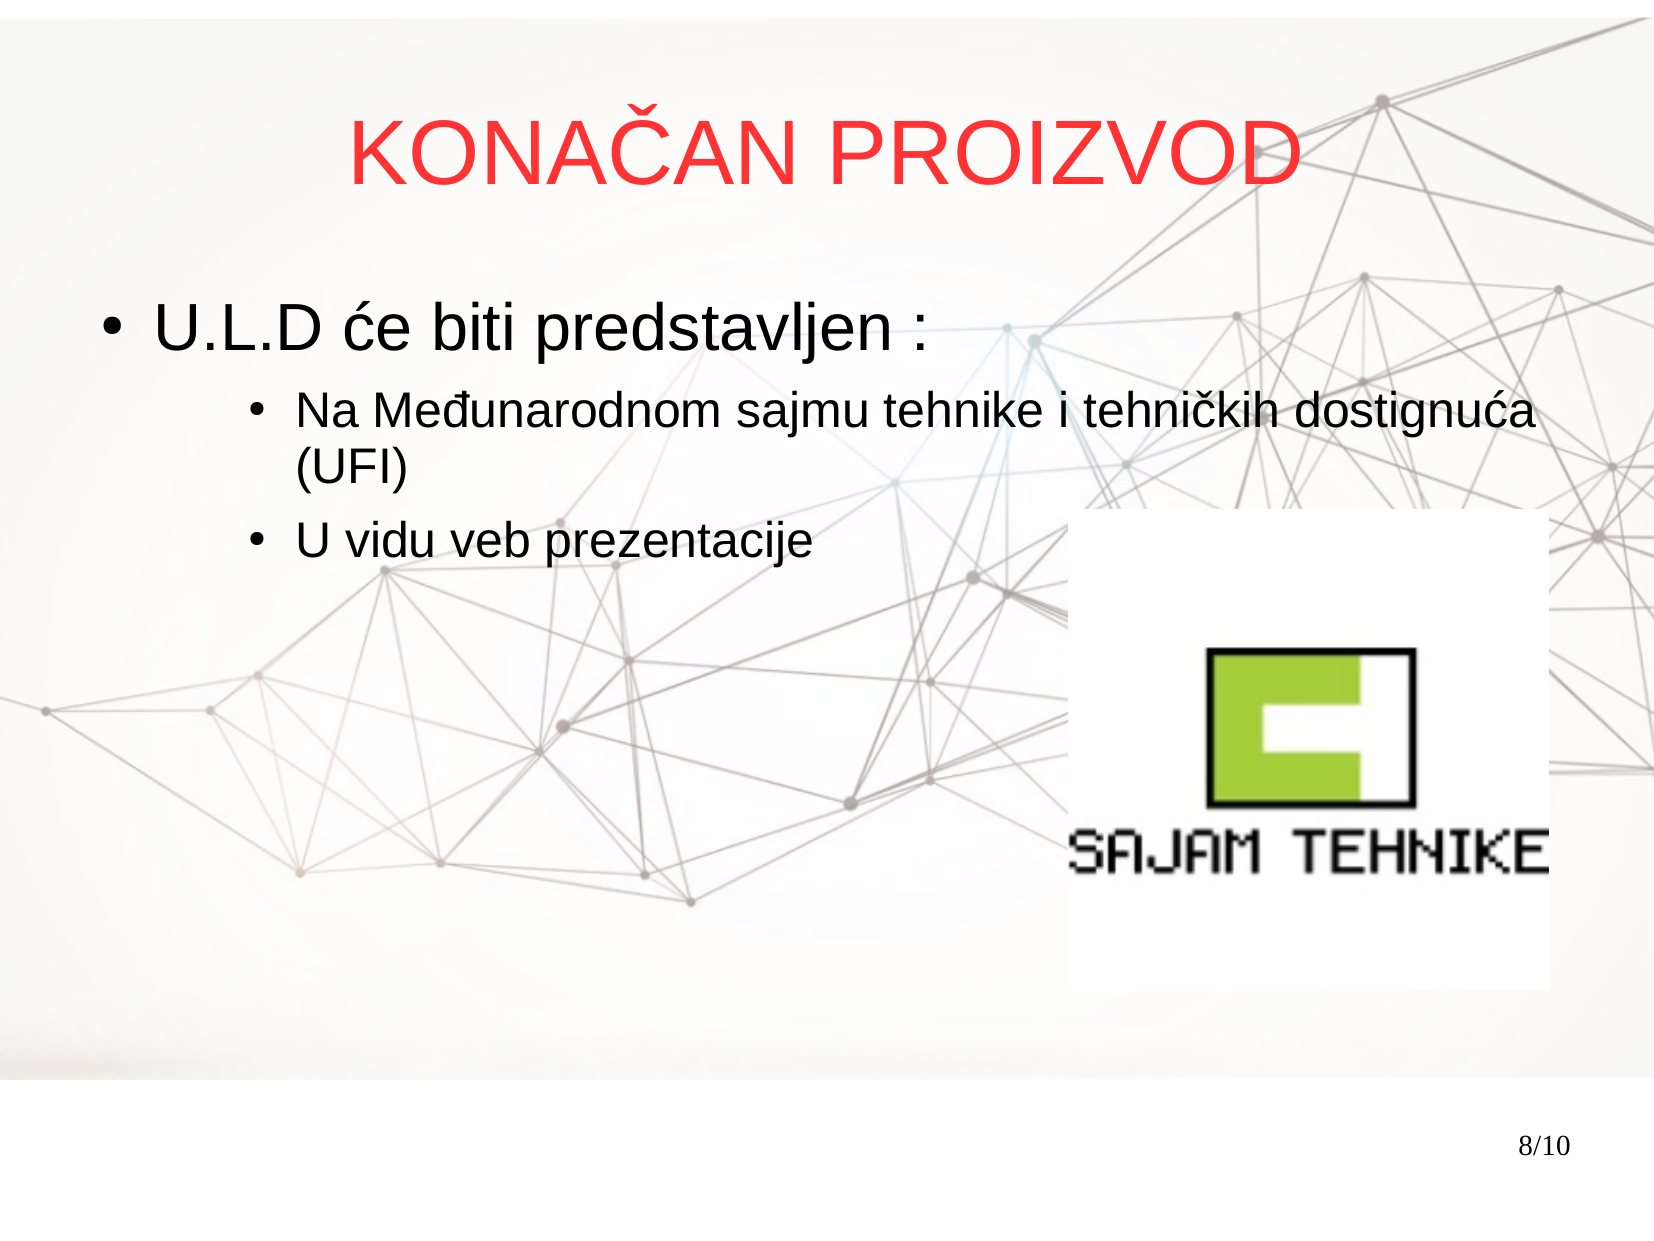

# KONAČAN PROIZVOD
U.L.D će biti predstavljen :
Na Međunarodnom sajmu tehnike i tehničkih dostignuća (UFI)
U vidu veb prezentacije
8